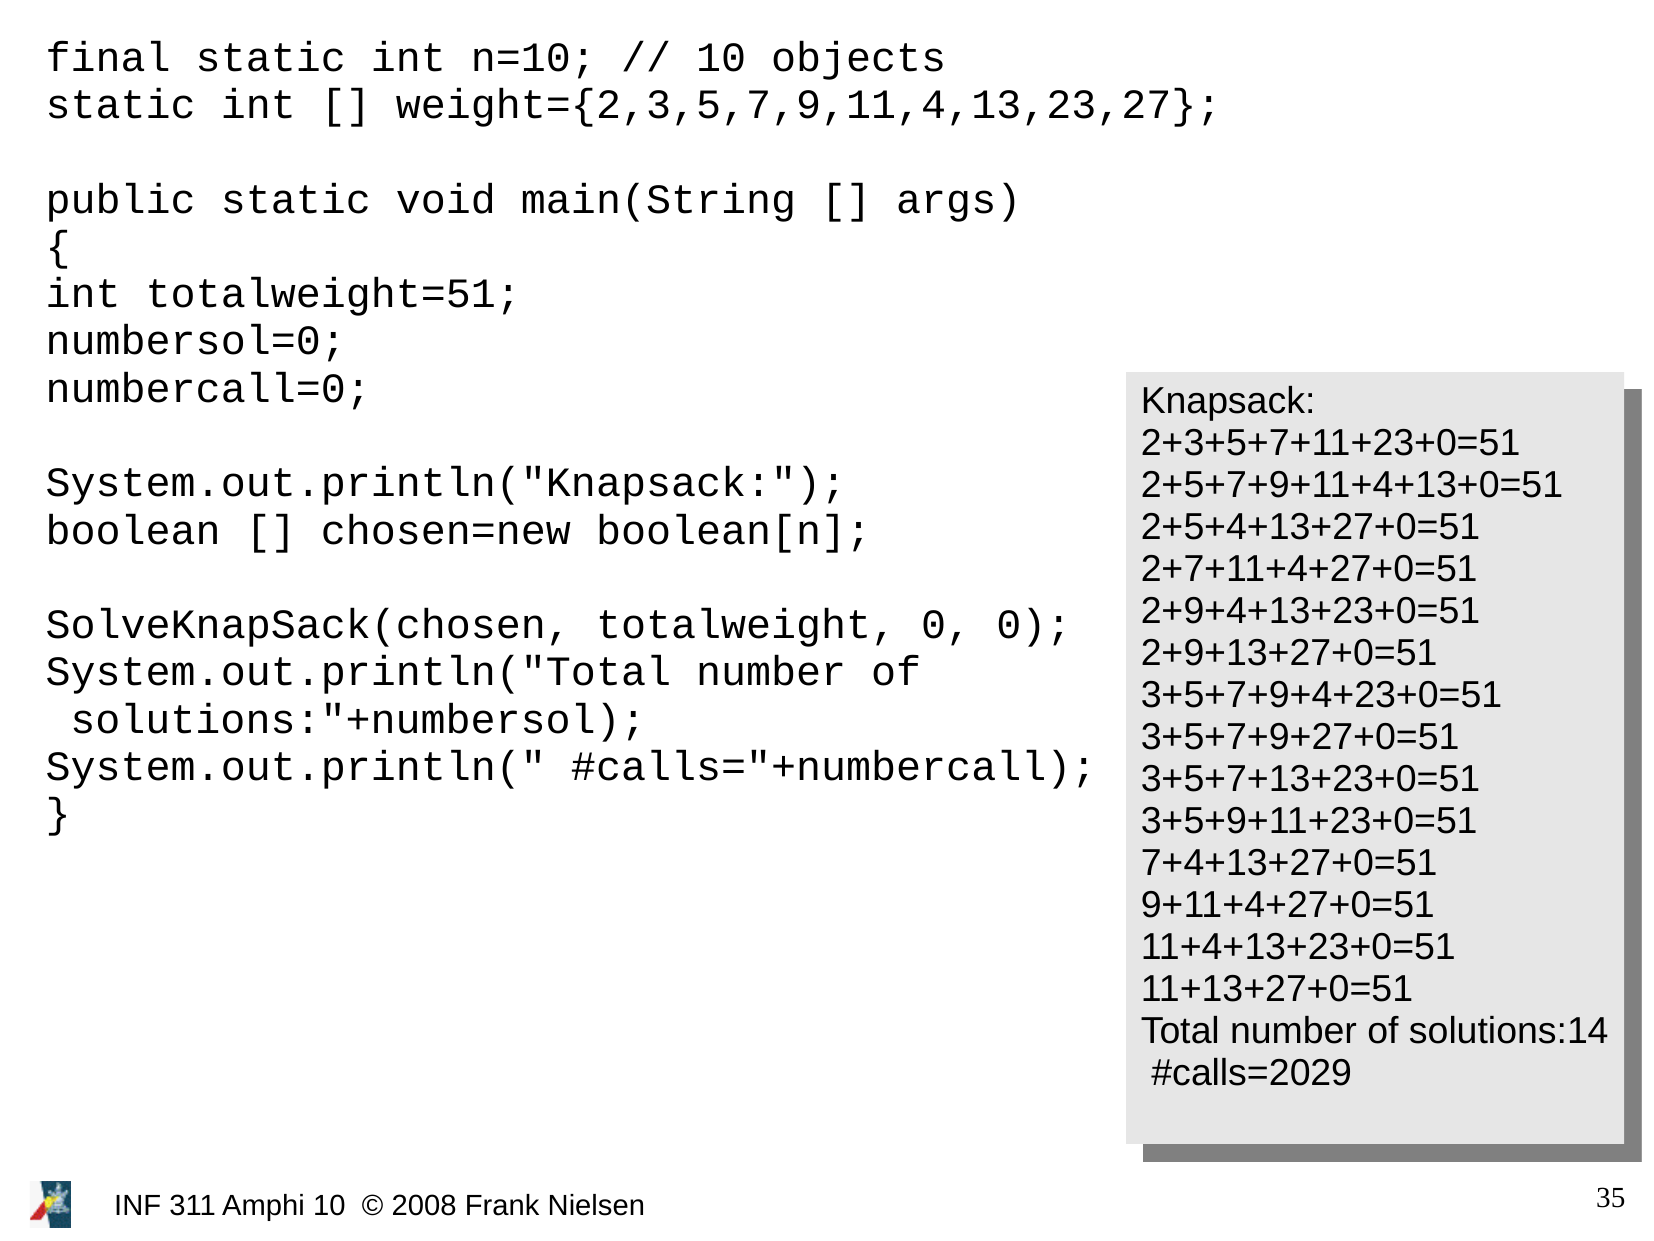

final static int n=10; // 10 objects
static int [] weight={2,3,5,7,9,11,4,13,23,27};
public static void main(String [] args)
{
int totalweight=51;
numbersol=0;
numbercall=0;
System.out.println("Knapsack:");
boolean [] chosen=new boolean[n];
SolveKnapSack(chosen, totalweight, 0, 0);
System.out.println("Total number of
 solutions:"+numbersol);
System.out.println(" #calls="+numbercall);
}
Knapsack:
2+3+5+7+11+23+0=51
2+5+7+9+11+4+13+0=51
2+5+4+13+27+0=51
2+7+11+4+27+0=51
2+9+4+13+23+0=51
2+9+13+27+0=51
3+5+7+9+4+23+0=51
3+5+7+9+27+0=51
3+5+7+13+23+0=51
3+5+9+11+23+0=51
7+4+13+27+0=51
9+11+4+27+0=51
11+4+13+23+0=51
11+13+27+0=51
Total number of solutions:14
 #calls=2029